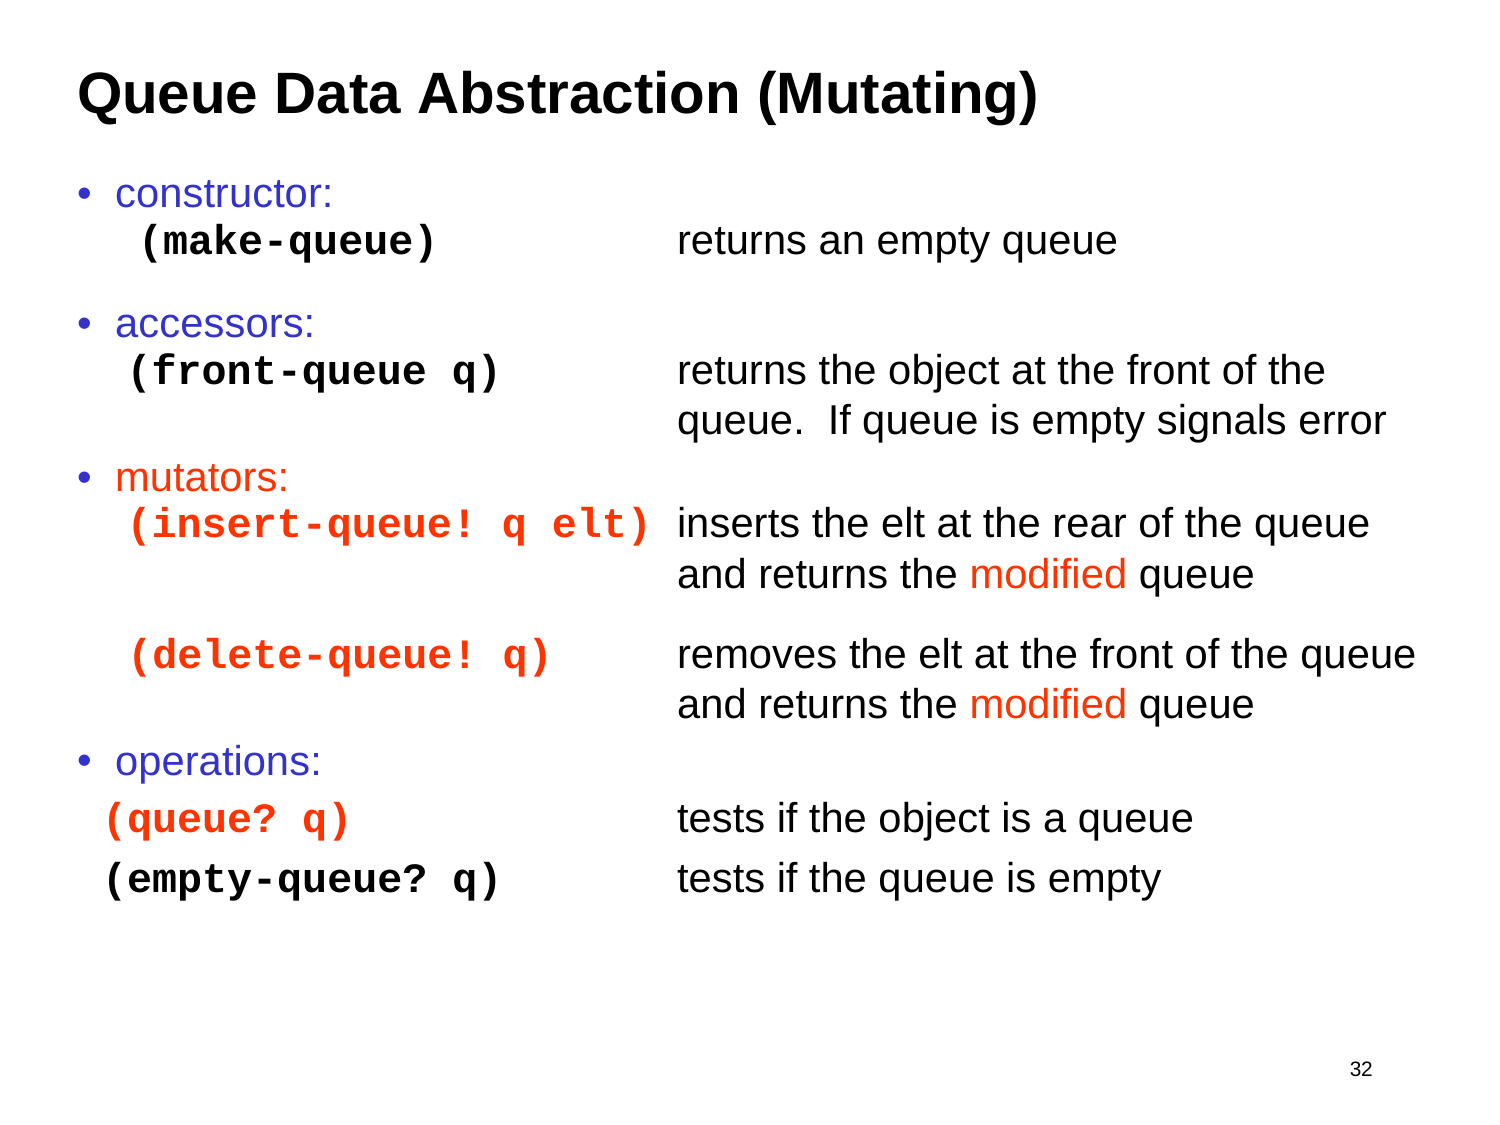

# Queue Data Abstraction (Mutating)
constructor:
 (make-queue) 		returns an empty queue
accessors:
 (front-queue q) 		returns the object at the front of the
				queue. If queue is empty signals error
mutators:
 (insert-queue! q elt) 	inserts the elt at the rear of the queue
				and returns the modified queue
 (delete-queue! q) 	removes the elt at the front of the queue
				and returns the modified queue
operations:
 (queue? q)			tests if the object is a queue
 (empty-queue? q)		tests if the queue is empty
32